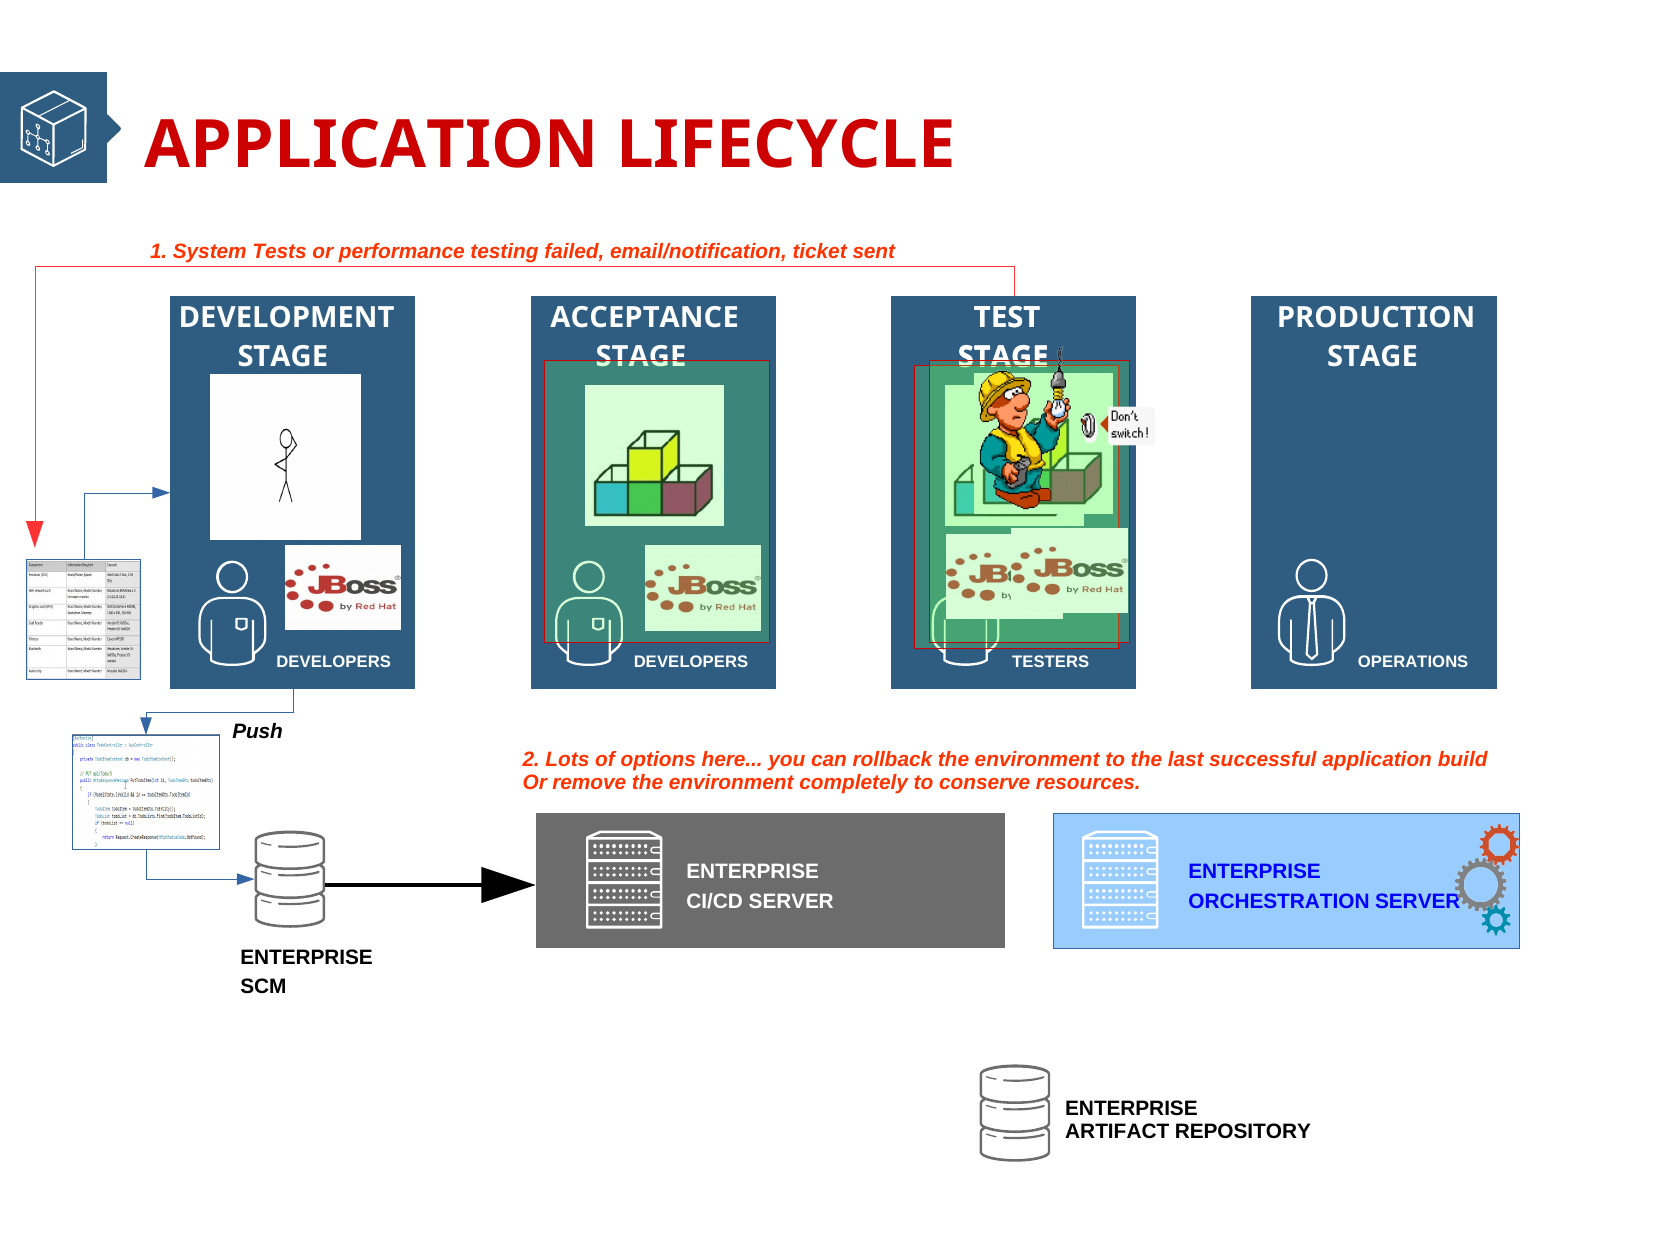

APPLICATION LIFECYCLE
1. System Tests or performance testing failed, email/notification, ticket sent
DEVELOPMENT
STAGE
ACCEPTANCE
STAGE
TEST
STAGE
PRODUCTION
STAGE
TEST
STAGE
DEVELOPERS
DEVELOPERS
TESTERS
OPERATIONS
Push
2. Lots of options here... you can rollback the environment to the last successful application build
Or remove the environment completely to conserve resources.
ENTERPRISE
CI/CD SERVER
ENTERPRISE
ORCHESTRATION SERVER
ENTERPRISE
SCM
ENTERPRISE
ARTIFACT REPOSITORY